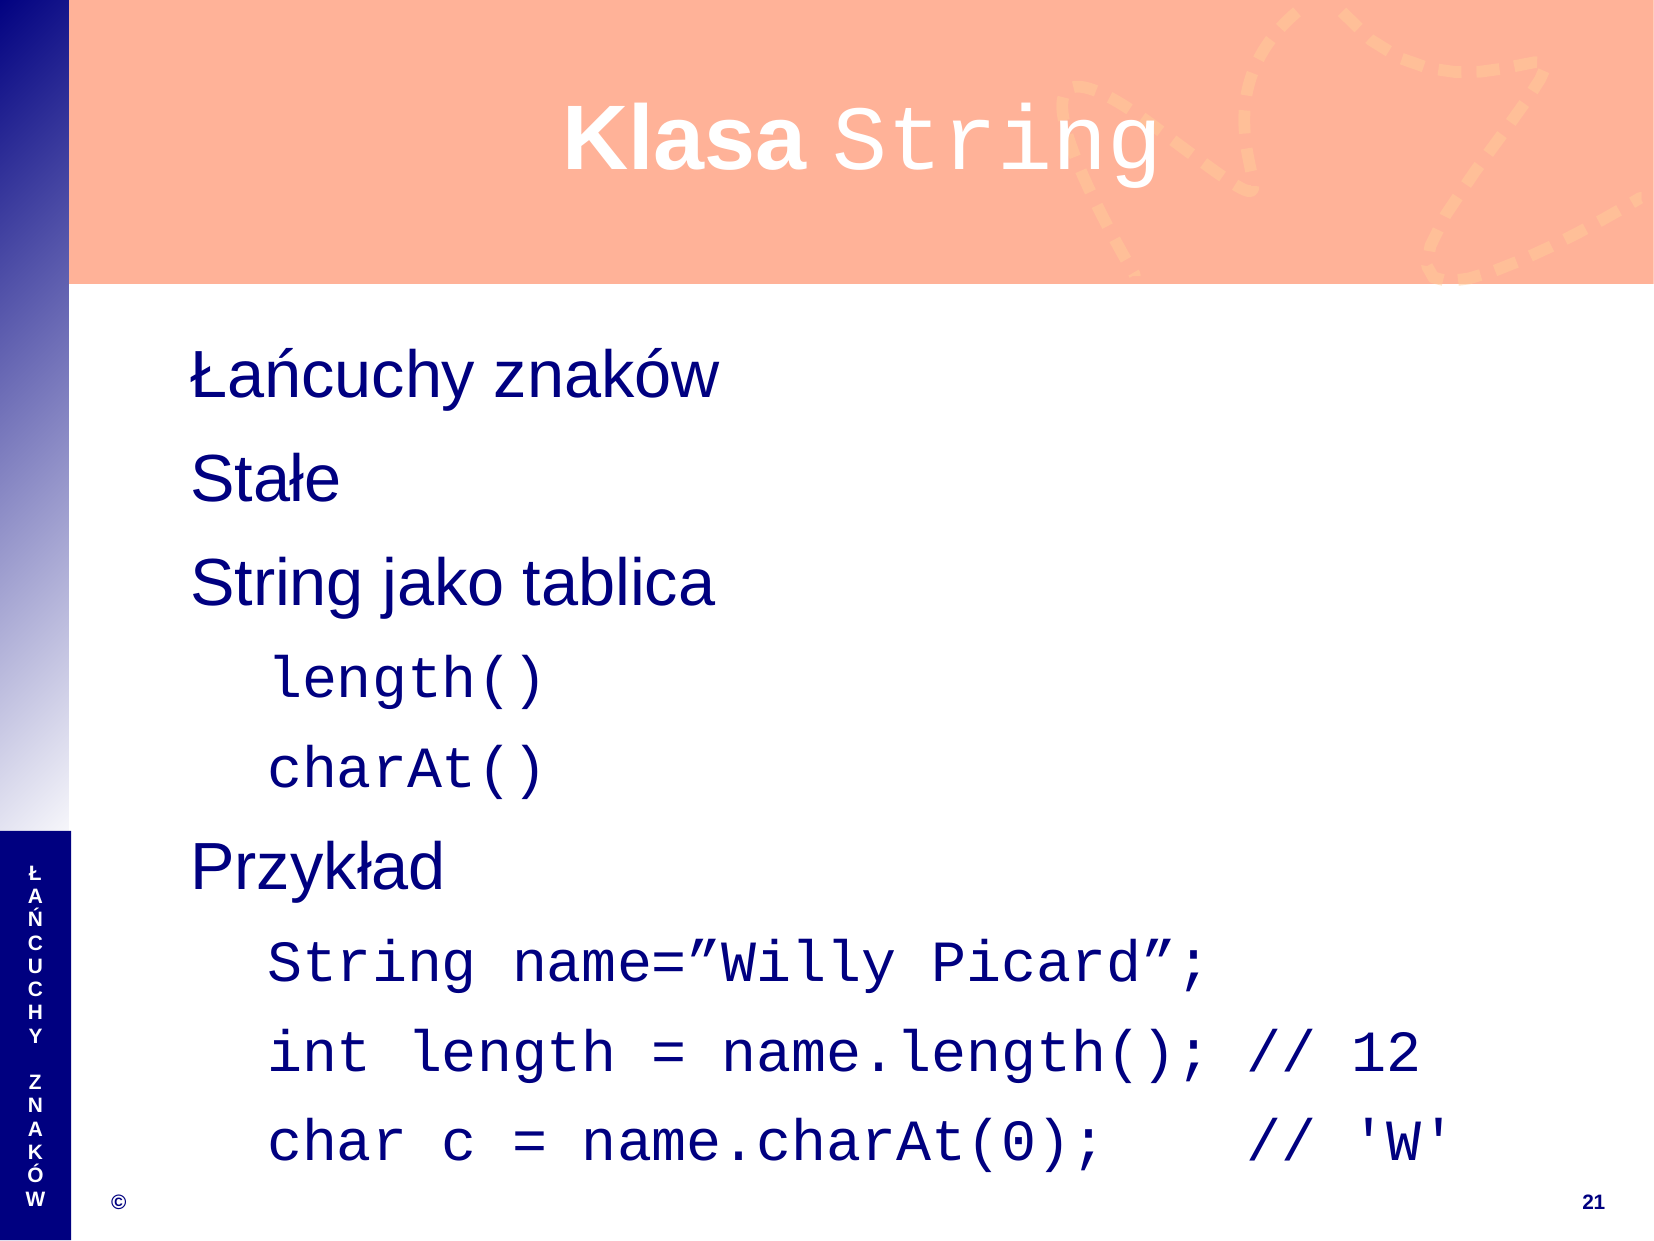

Klasa String
# Łańcuchy znaków
Stałe
String jako tablica
length()
charAt()
Przykład
String name=”Willy Picard”;
int length = name.length(); // 12
char c = name.charAt(0); // 'W'
Ł
A
Ń
C
U
C
H
Y
Z
N
A
K
Ó
W